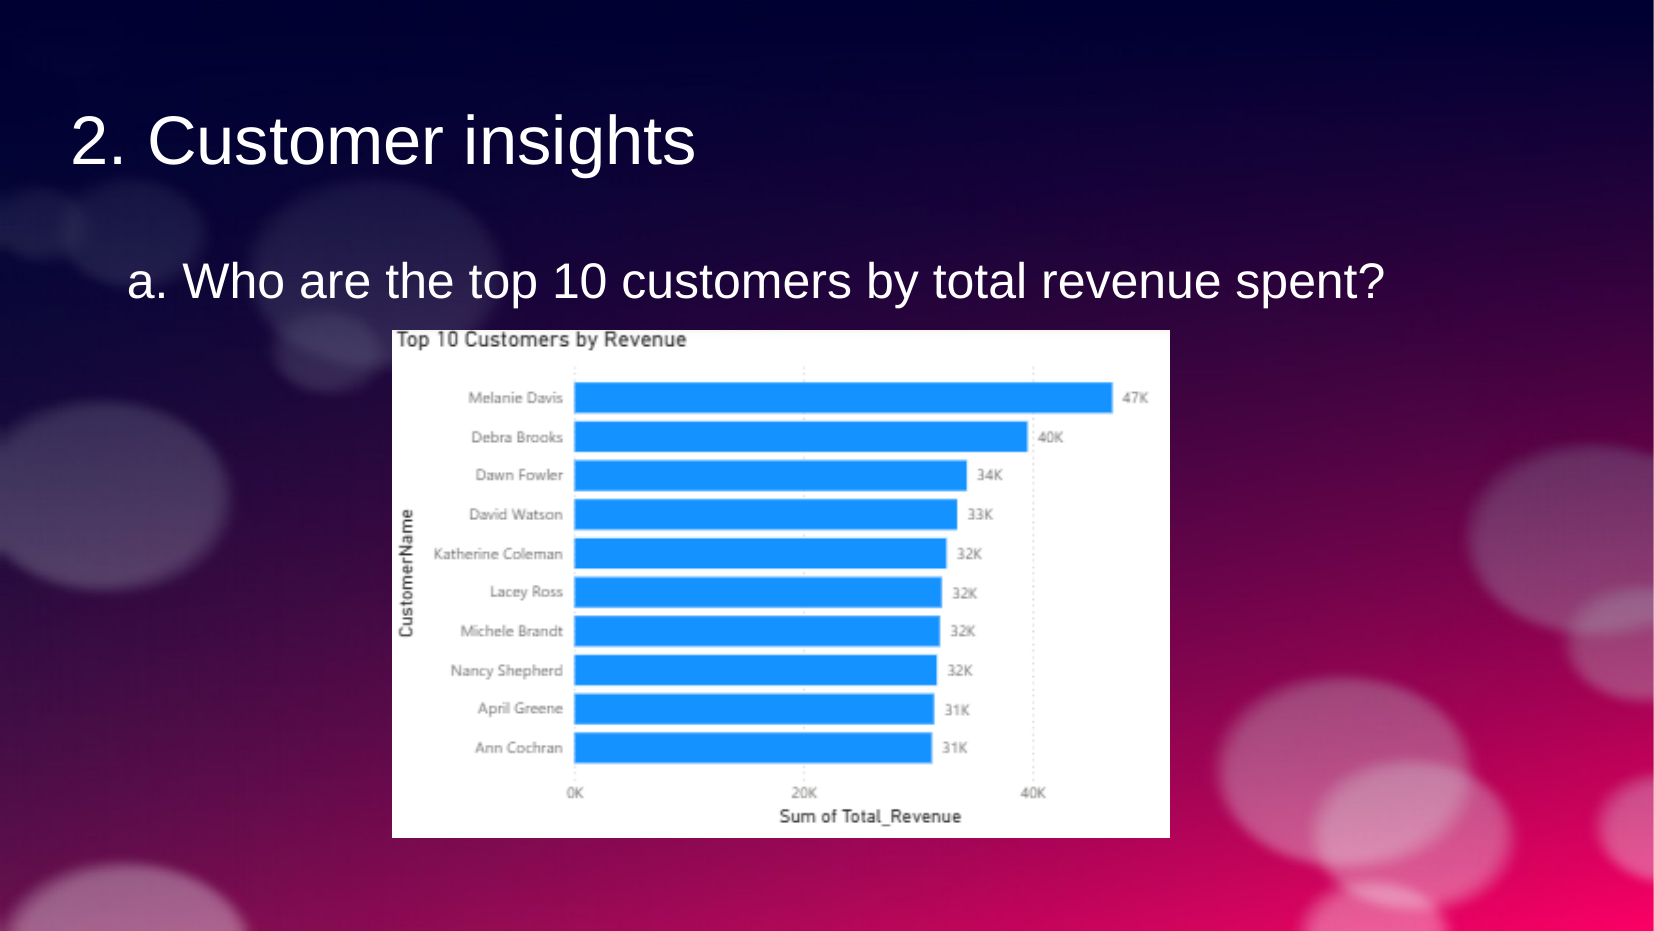

# 2. Customer insights
 a. Who are the top 10 customers by total revenue spent?